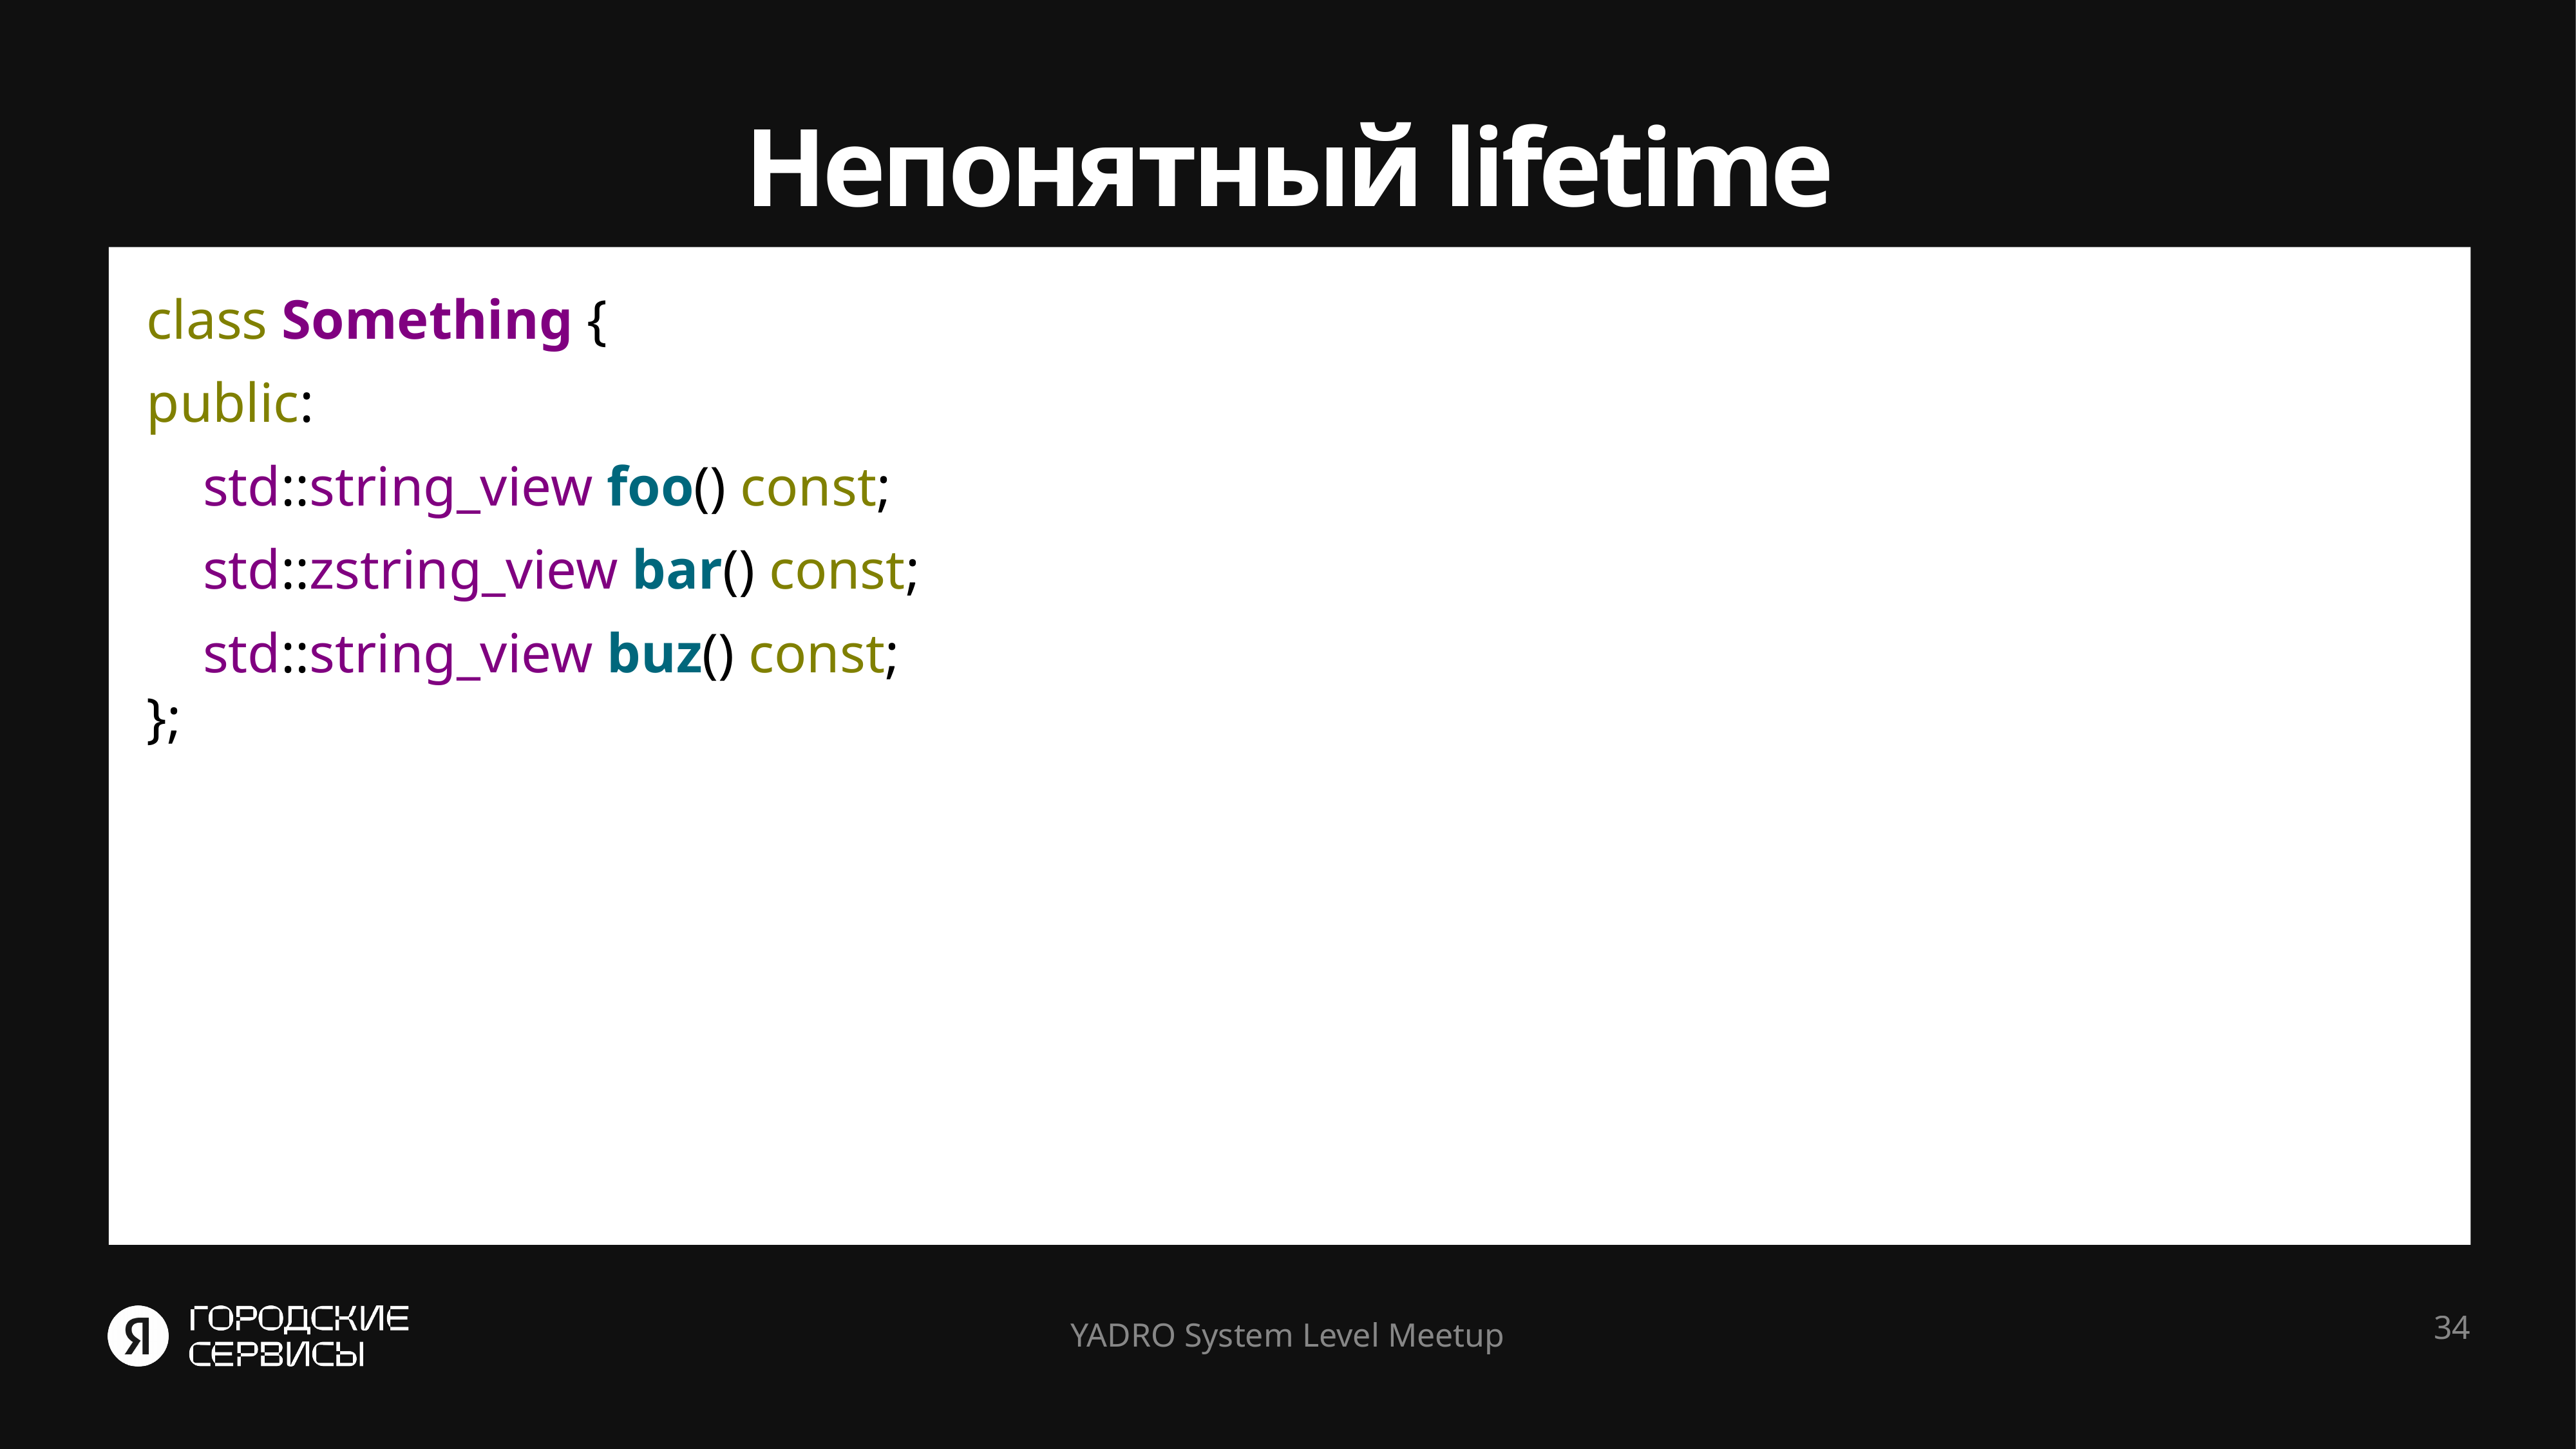

Непонятный lifetime
# class Something {
public:
 std::string_view foo() const;
 std::zstring_view bar() const;
 std::string_view buz() const;
};
YADRO System Level Meetup